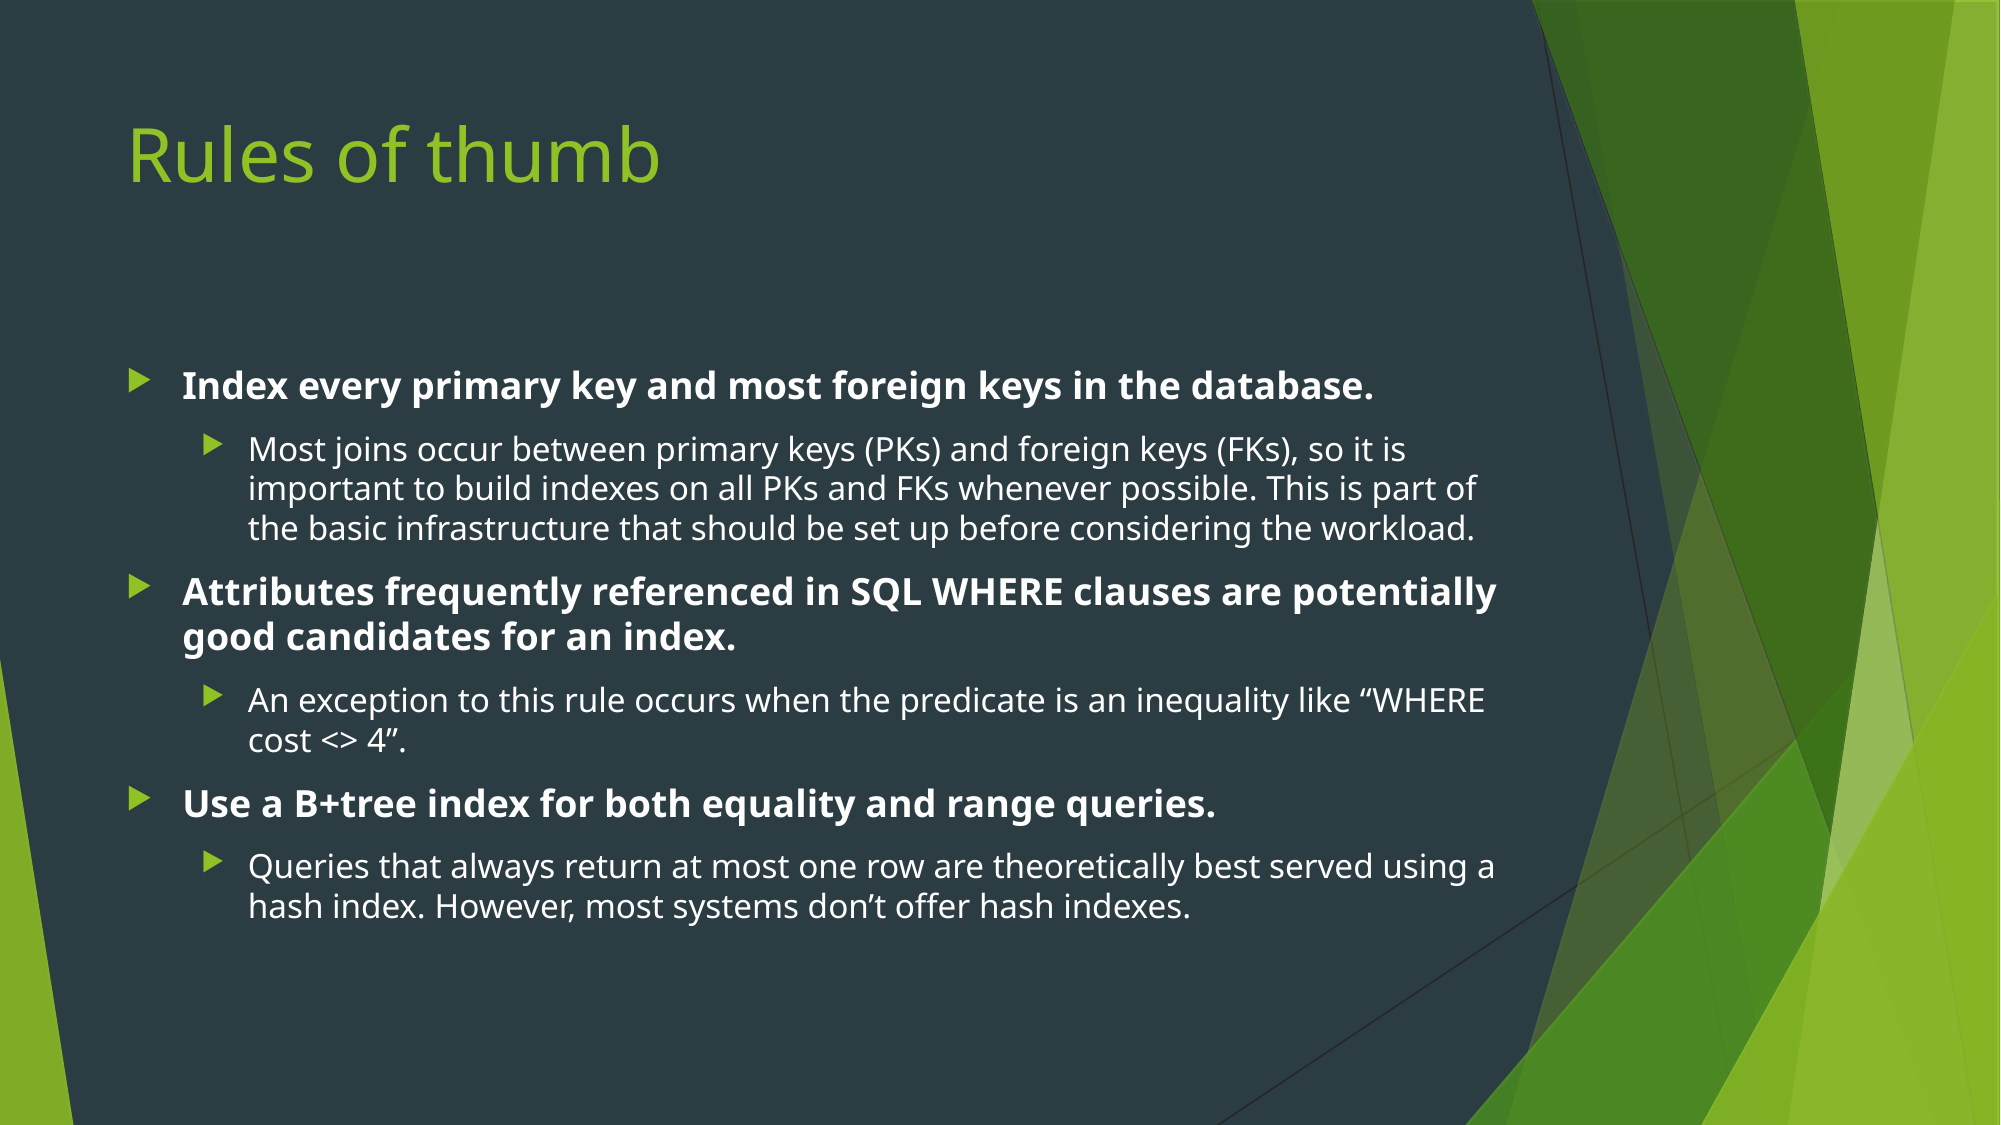

# Rules of thumb
Index every primary key and most foreign keys in the database.
Most joins occur between primary keys (PKs) and foreign keys (FKs), so it is important to build indexes on all PKs and FKs whenever possible. This is part of the basic infrastructure that should be set up before considering the workload.
Attributes frequently referenced in SQL WHERE clauses are potentially good candidates for an index.
An exception to this rule occurs when the predicate is an inequality like “WHERE cost <> 4”.
Use a B+tree index for both equality and range queries.
Queries that always return at most one row are theoretically best served using a hash index. However, most systems don’t offer hash indexes.